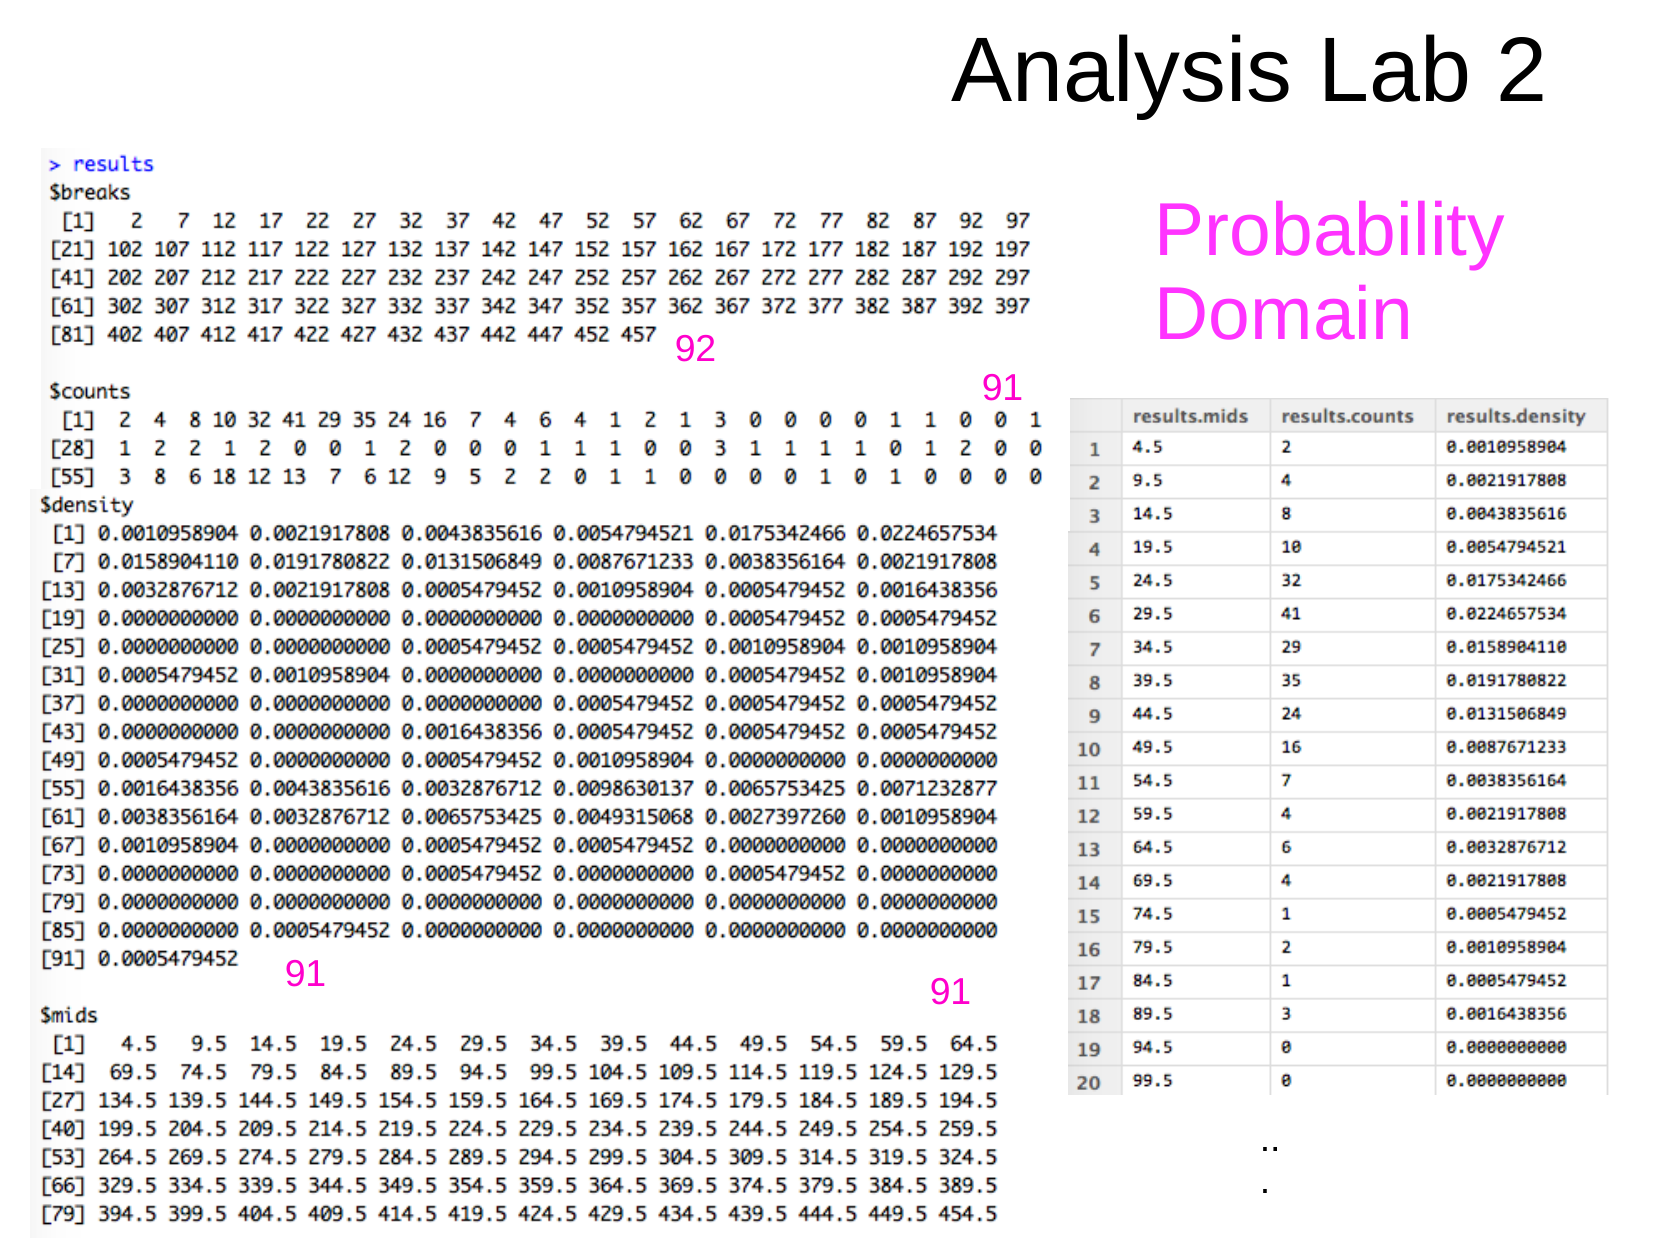

# Analysis Lab 2
Probability
Domain
92
91
91
91
...